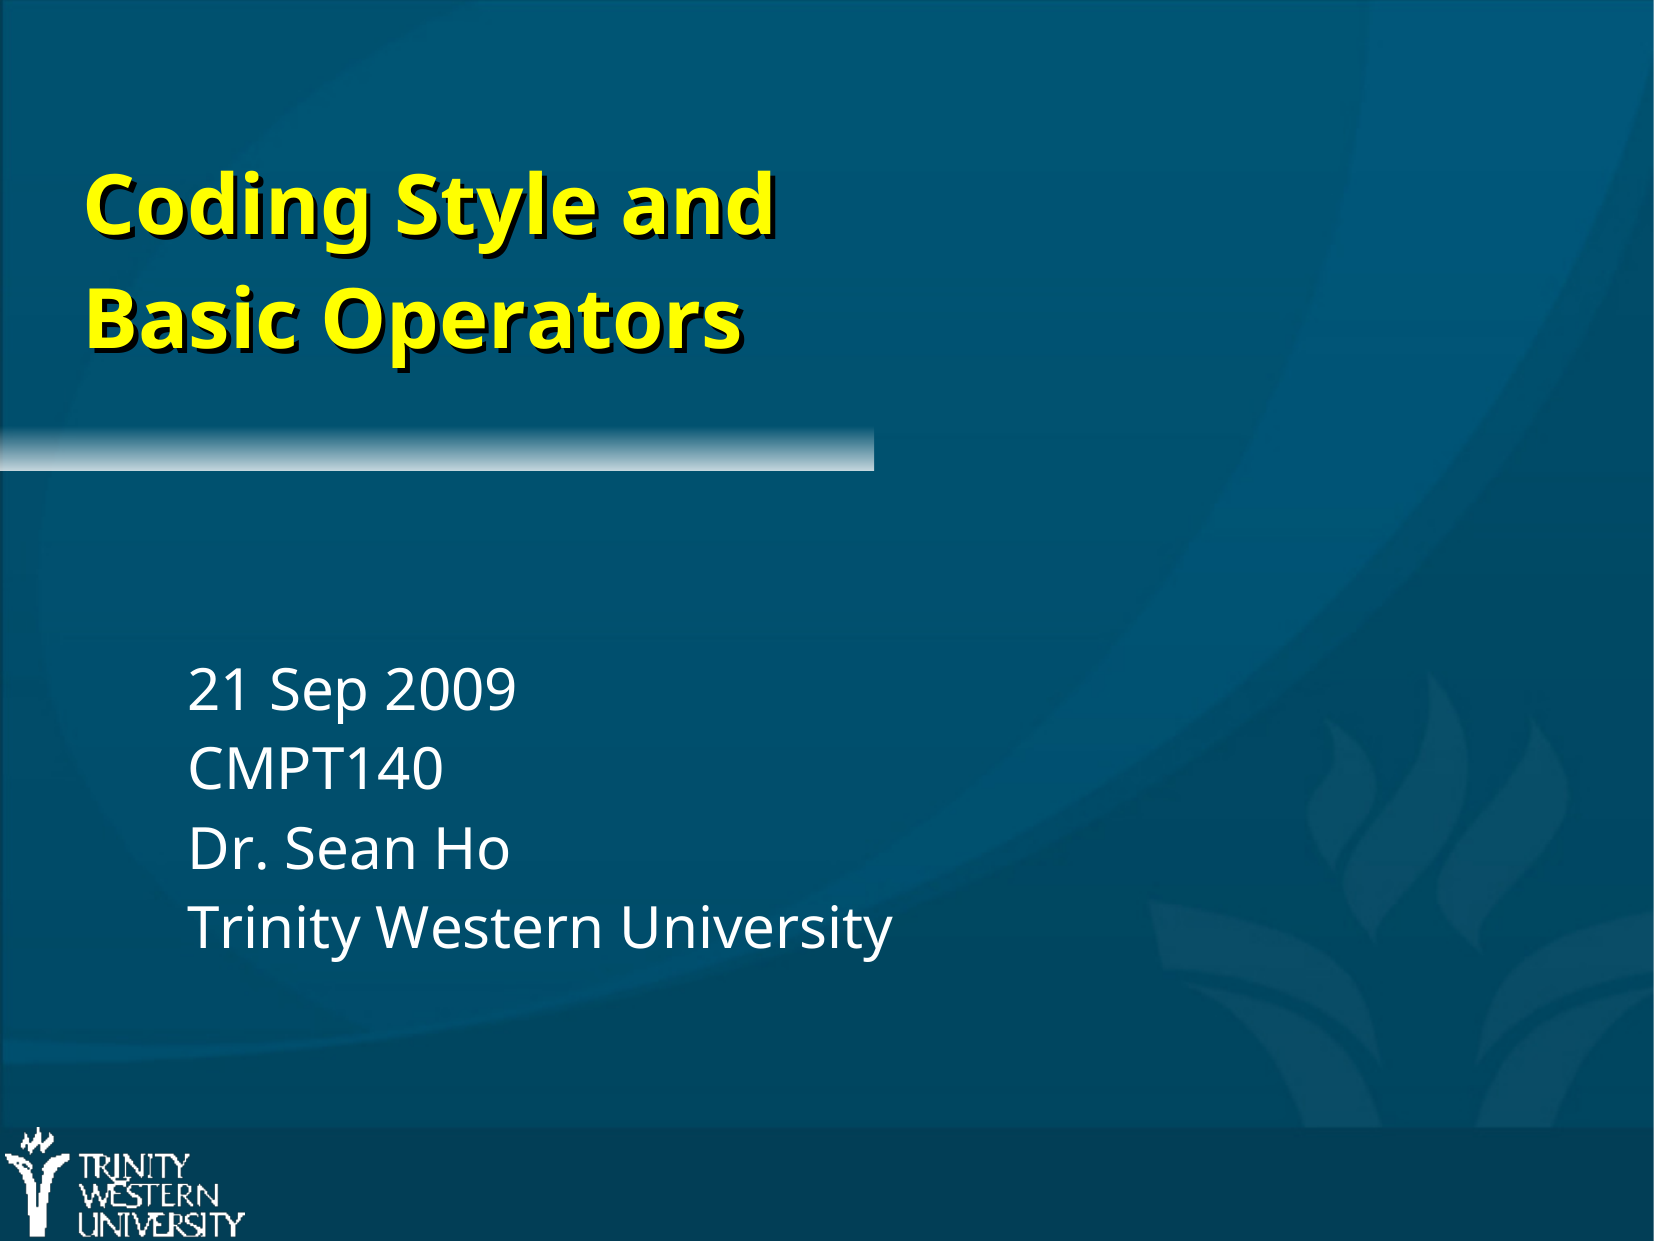

# Coding Style and Basic Operators
21 Sep 2009
CMPT140
Dr. Sean Ho
Trinity Western University